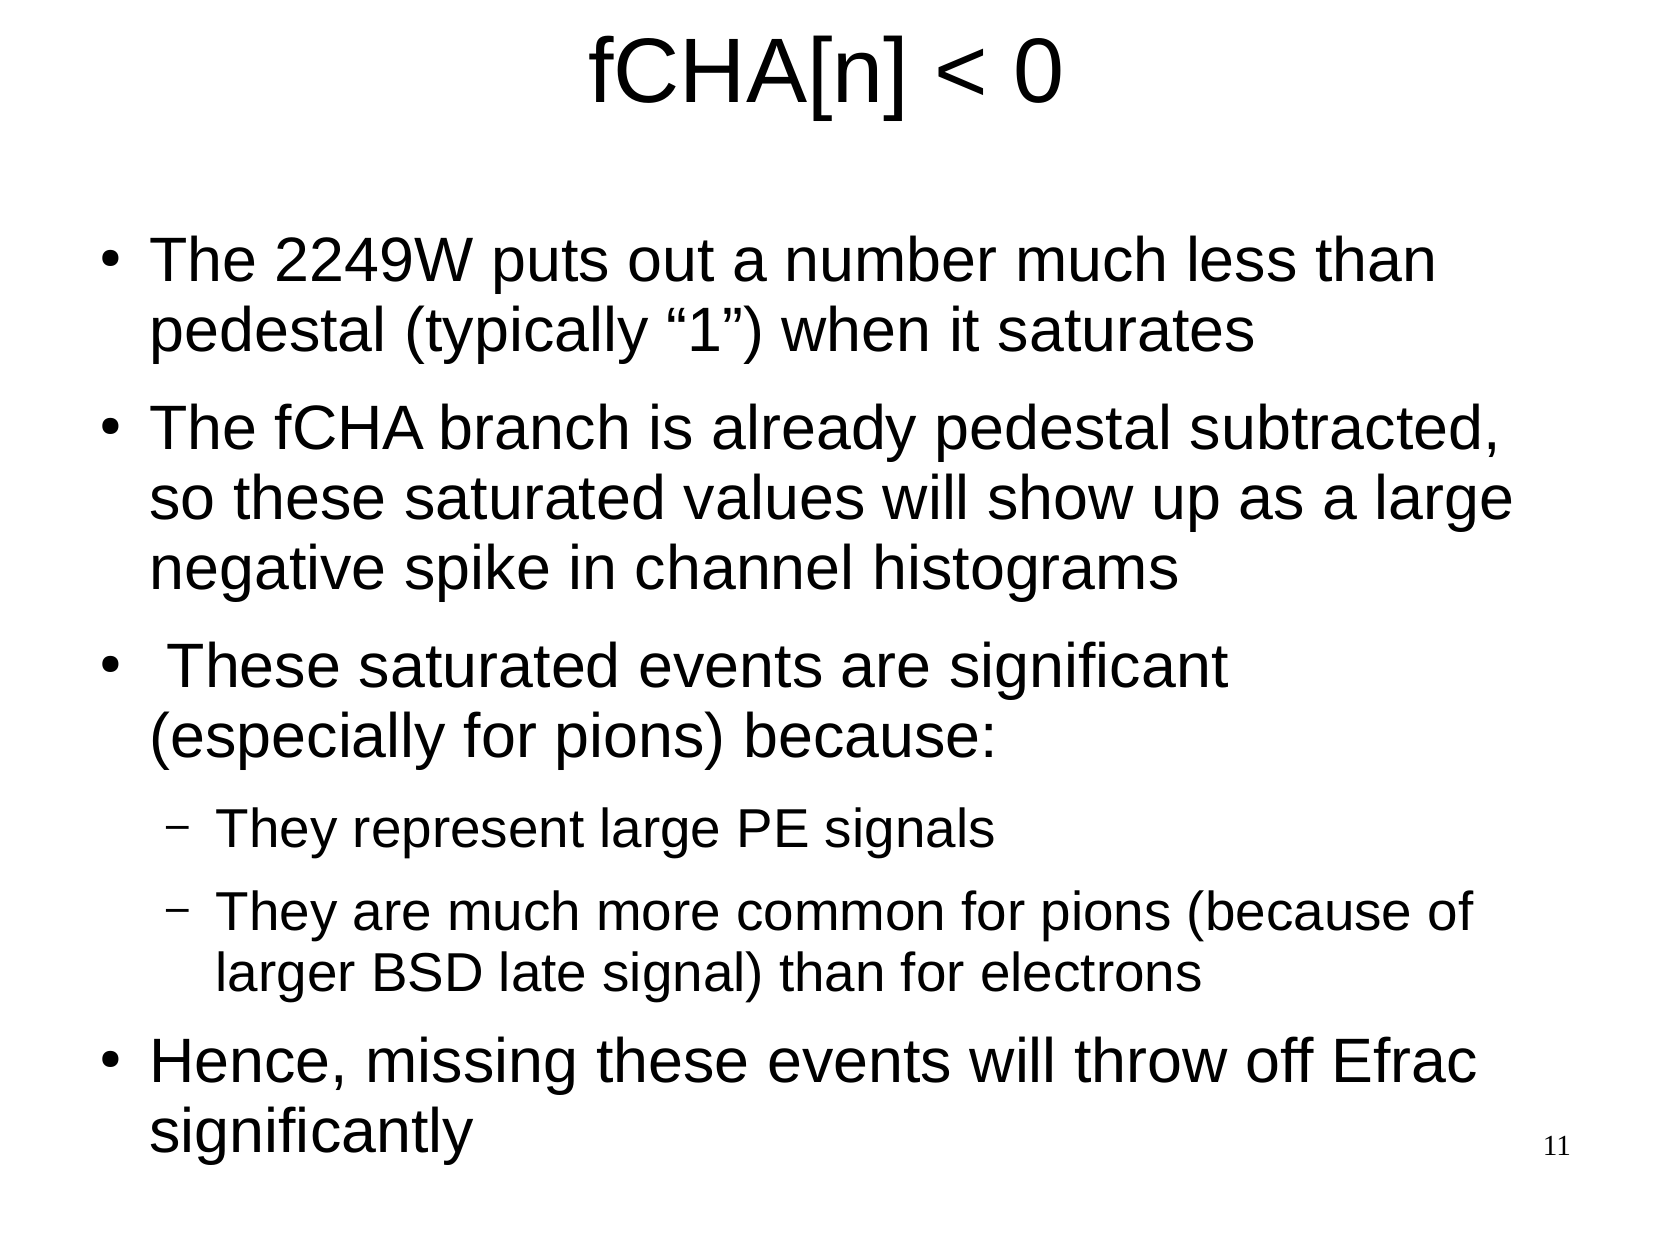

# fCHA[n] < 0
The 2249W puts out a number much less than pedestal (typically “1”) when it saturates
The fCHA branch is already pedestal subtracted, so these saturated values will show up as a large negative spike in channel histograms
 These saturated events are significant (especially for pions) because:
They represent large PE signals
They are much more common for pions (because of larger BSD late signal) than for electrons
Hence, missing these events will throw off Efrac significantly
11